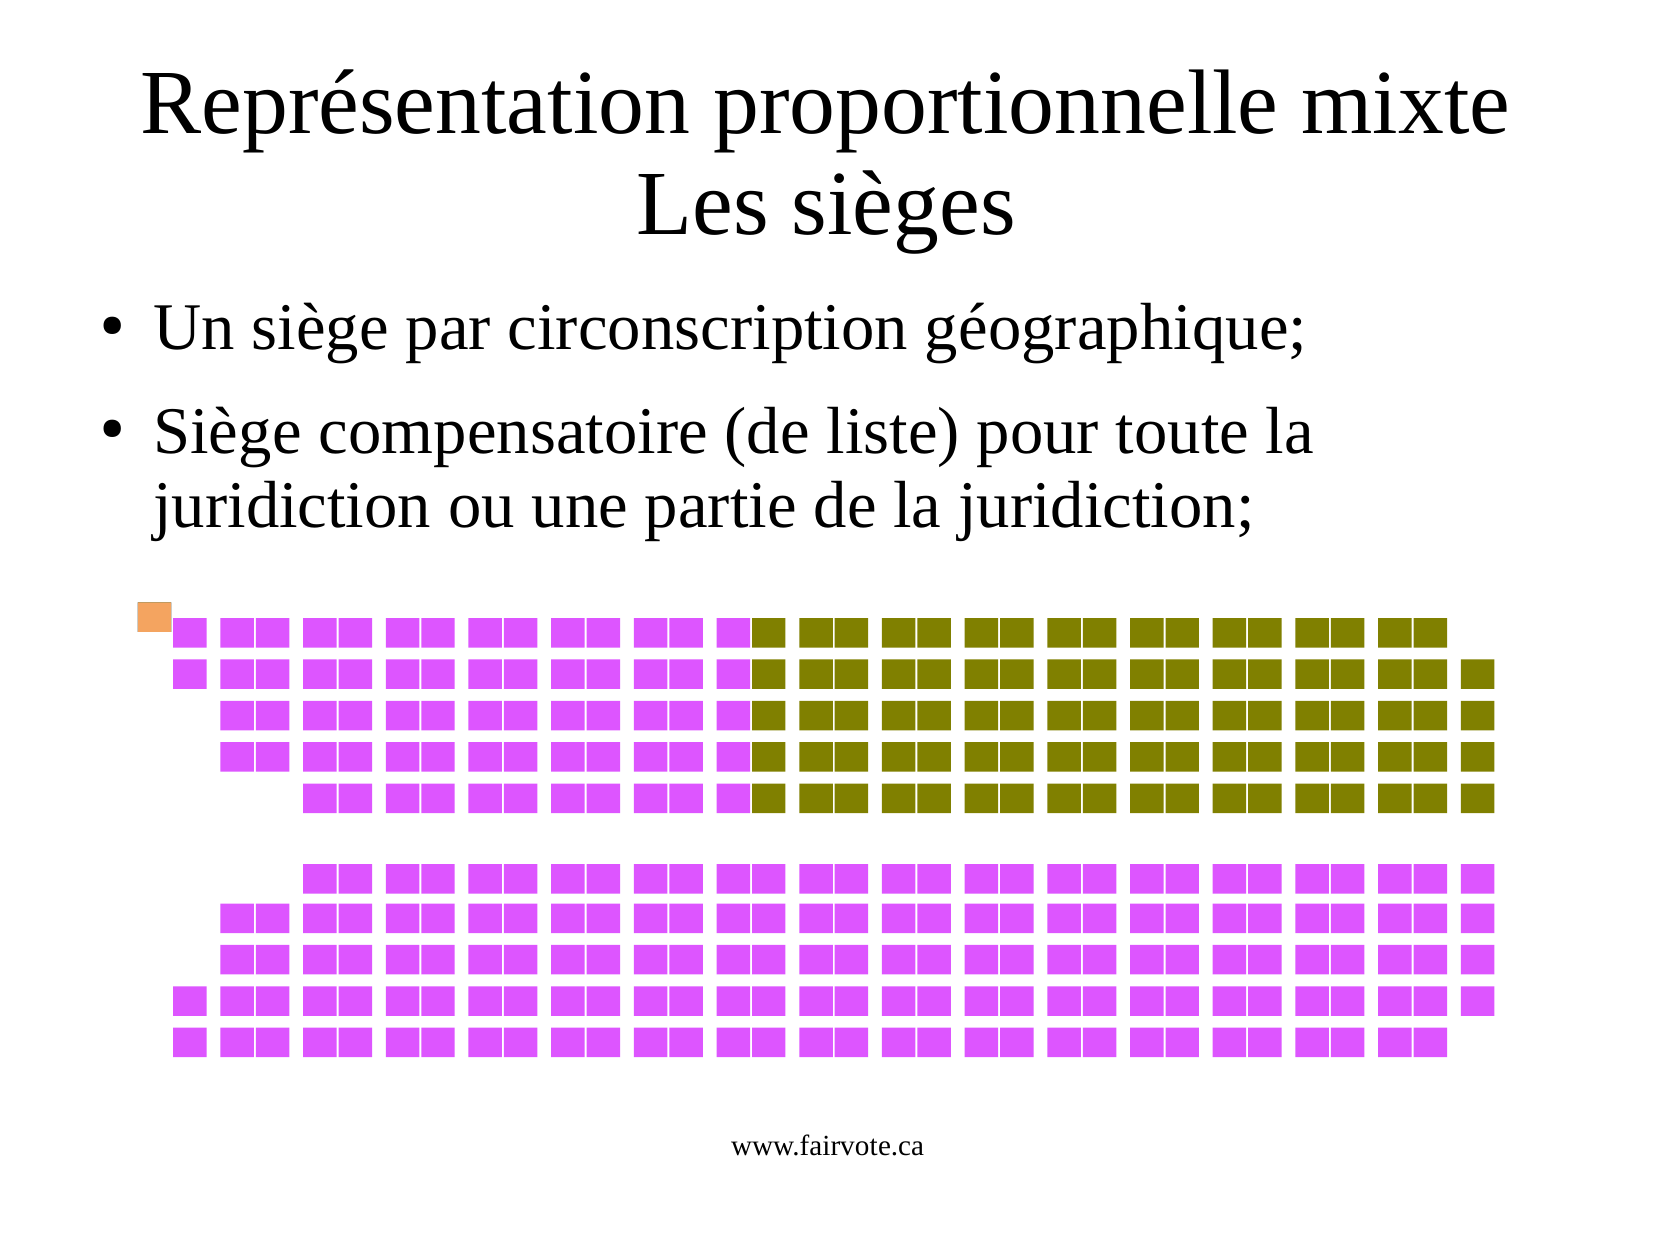

# Représentation proportionnelle mixte Les sièges
Un siège par circonscription géographique;
Siège compensatoire (de liste) pour toute la juridiction ou une partie de la juridiction;
www.fairvote.ca